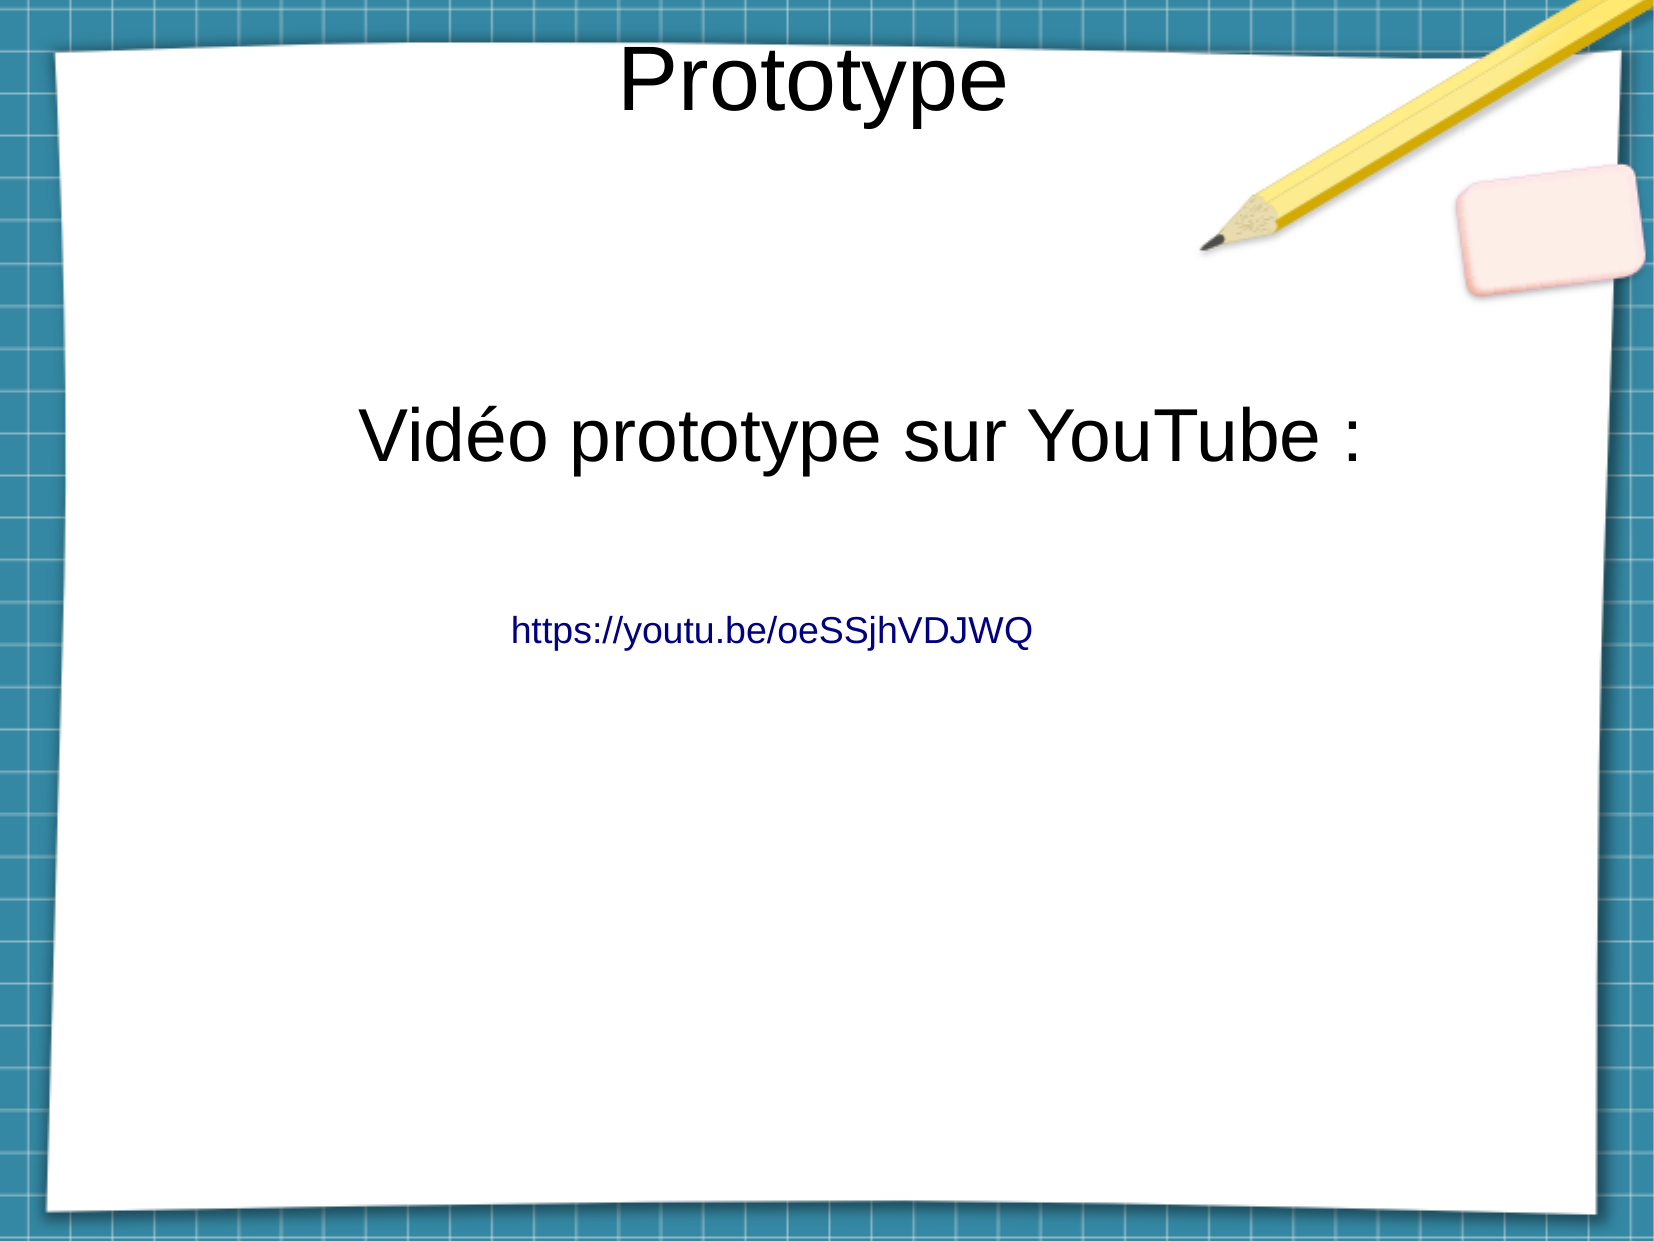

# Prototype
 Vidéo prototype sur YouTube :
https://youtu.be/oeSSjhVDJWQ